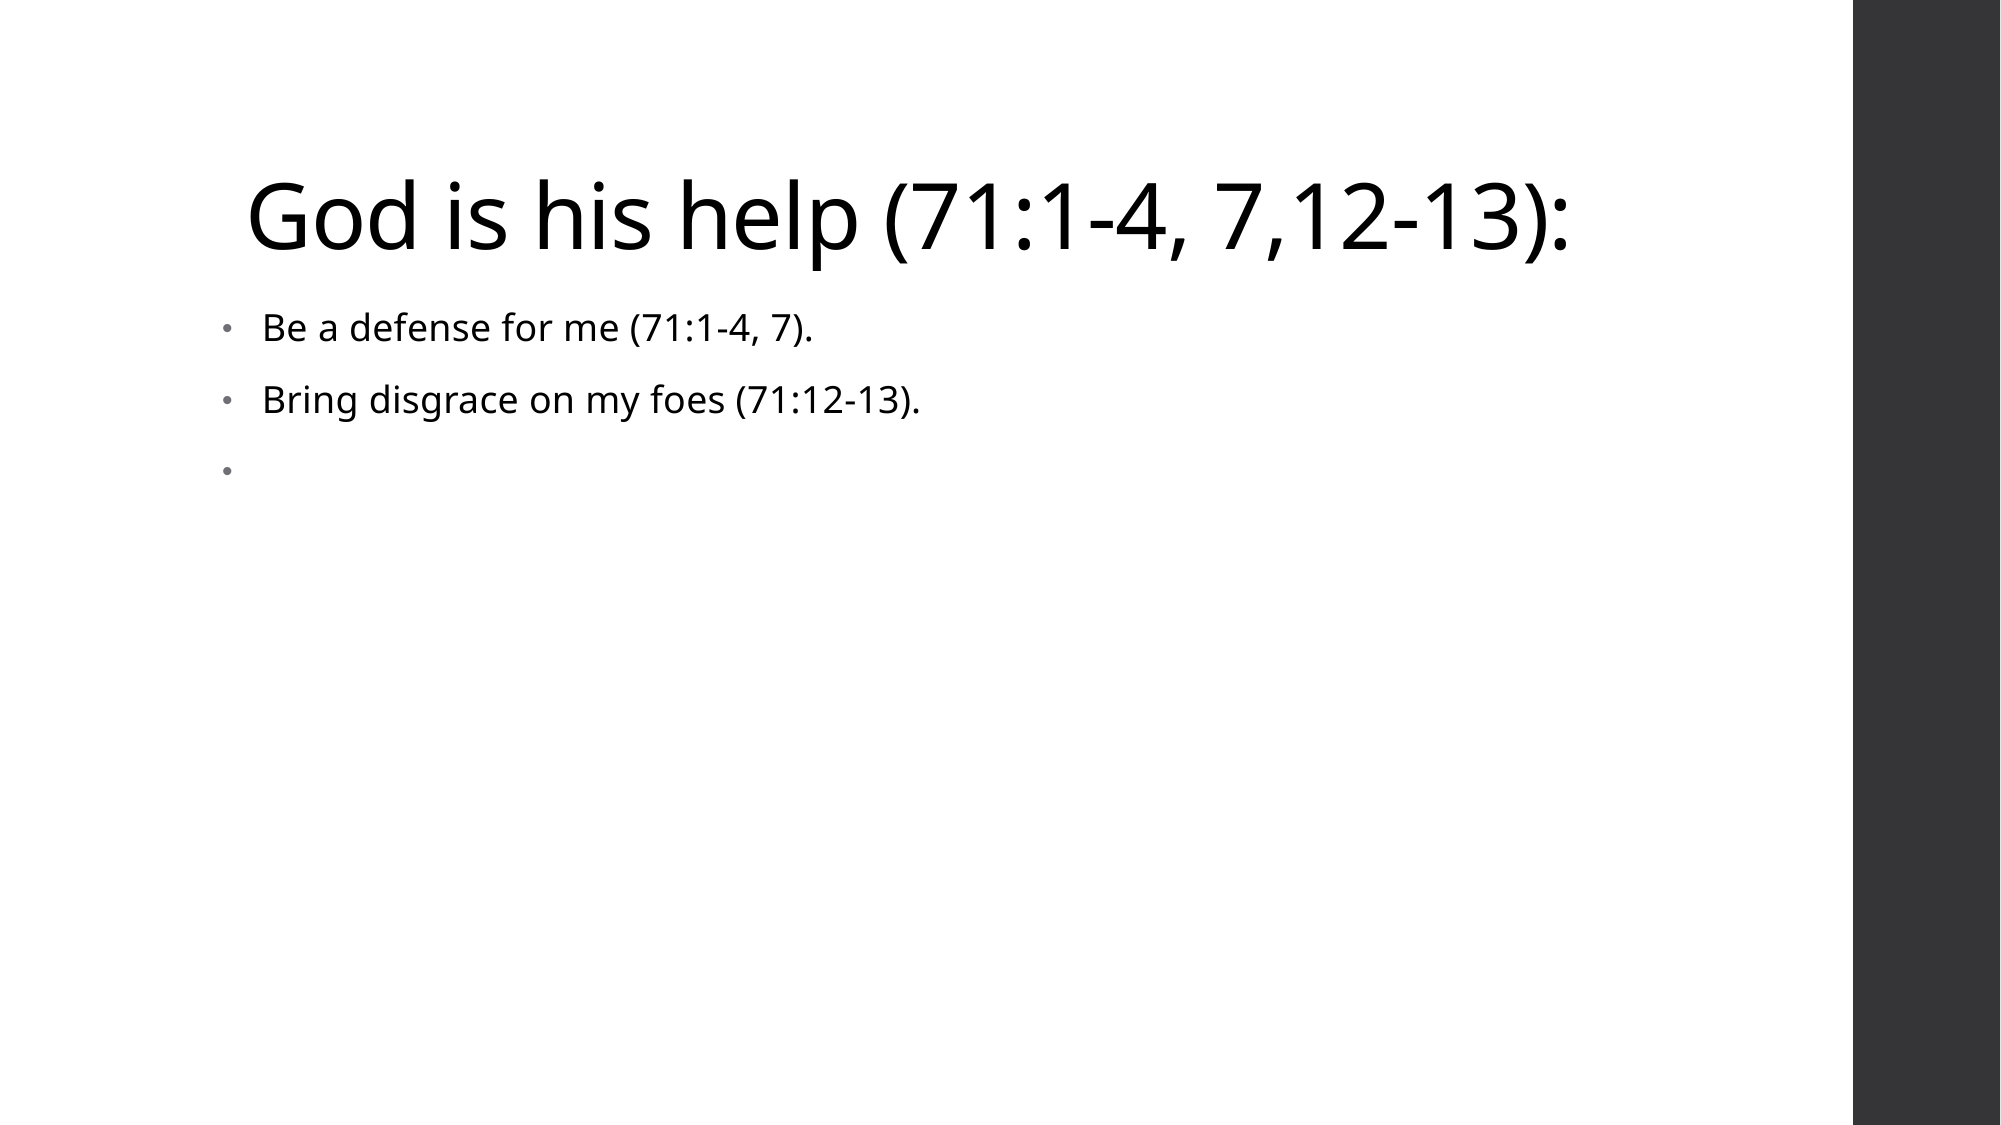

# God is his help (71:1-4, 7,12-13):
 Be a defense for me (71:1-4, 7).
 Bring disgrace on my foes (71:12-13).